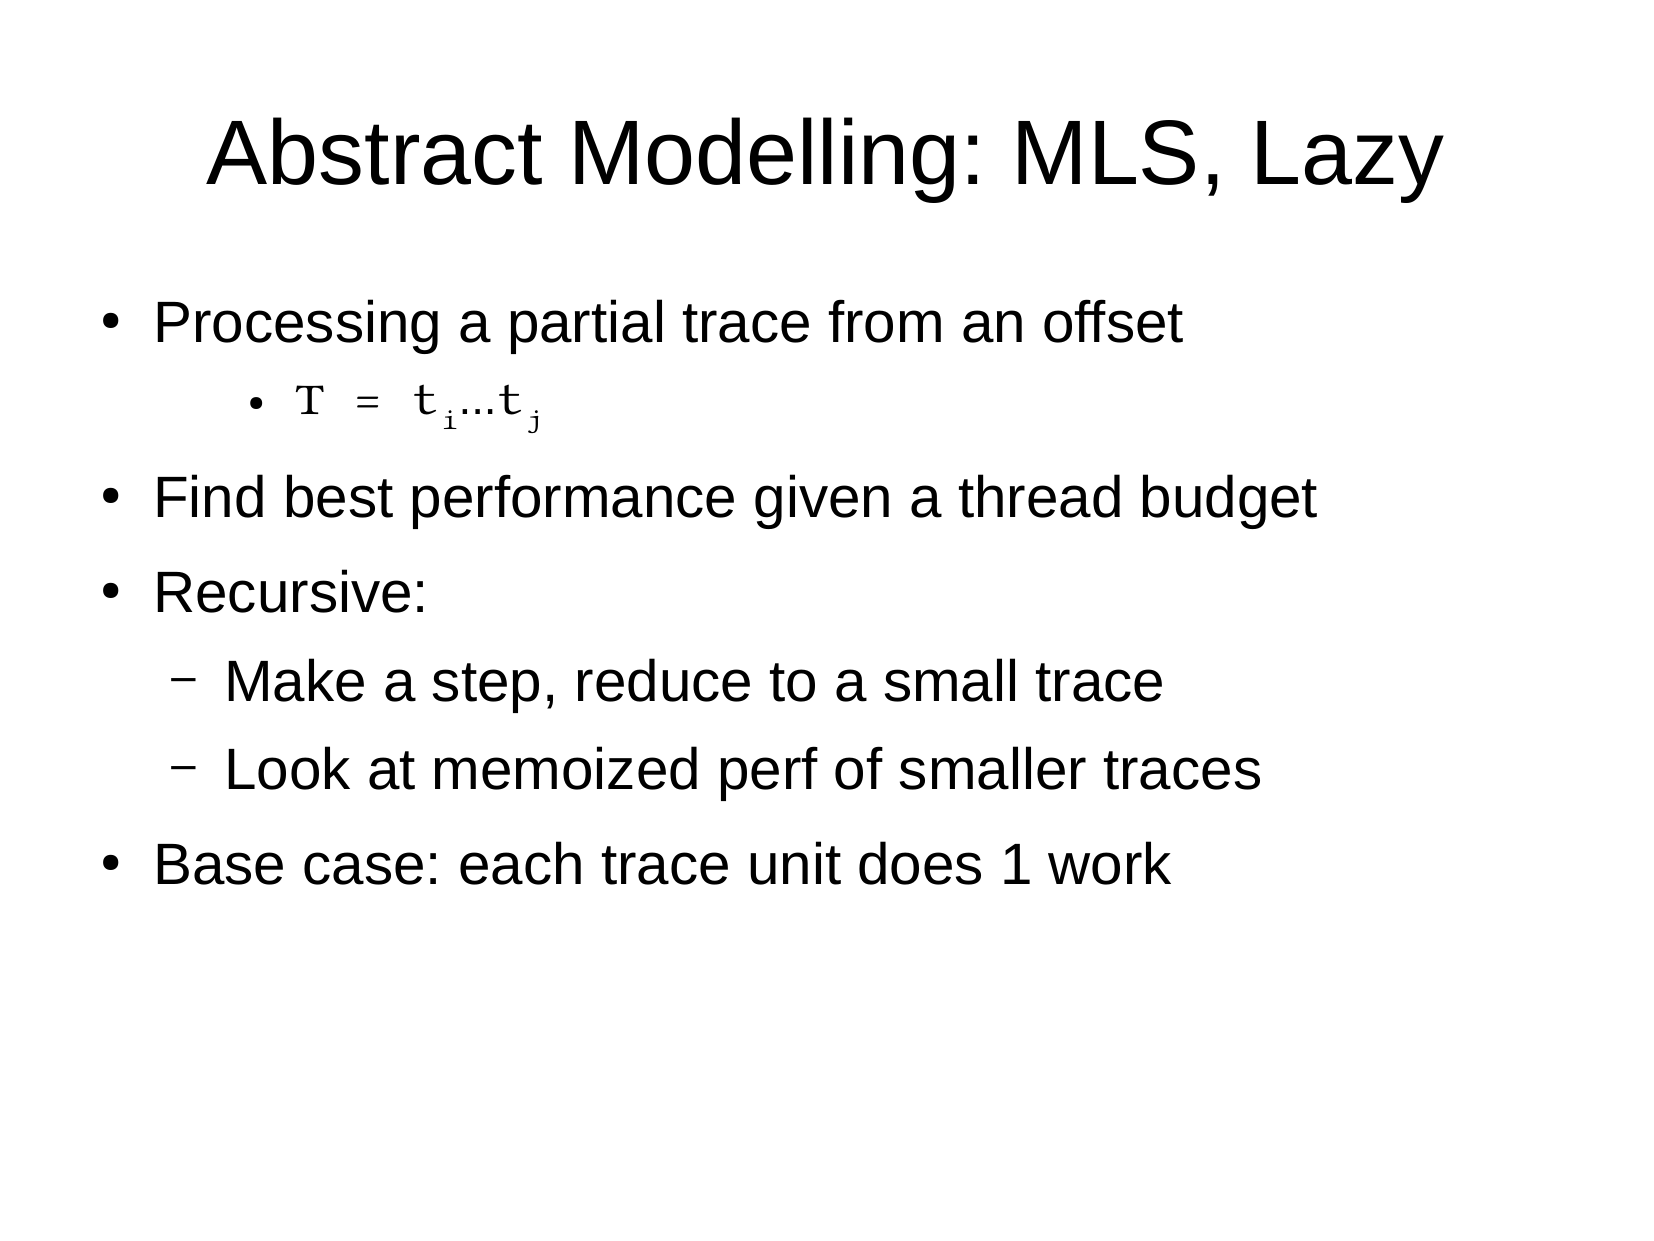

# Abstract Modelling: MLS, Lazy
Processing a partial trace from an offset
T = ti...tj
Find best performance given a thread budget
Recursive:
Make a step, reduce to a small trace
Look at memoized perf of smaller traces
Base case: each trace unit does 1 work